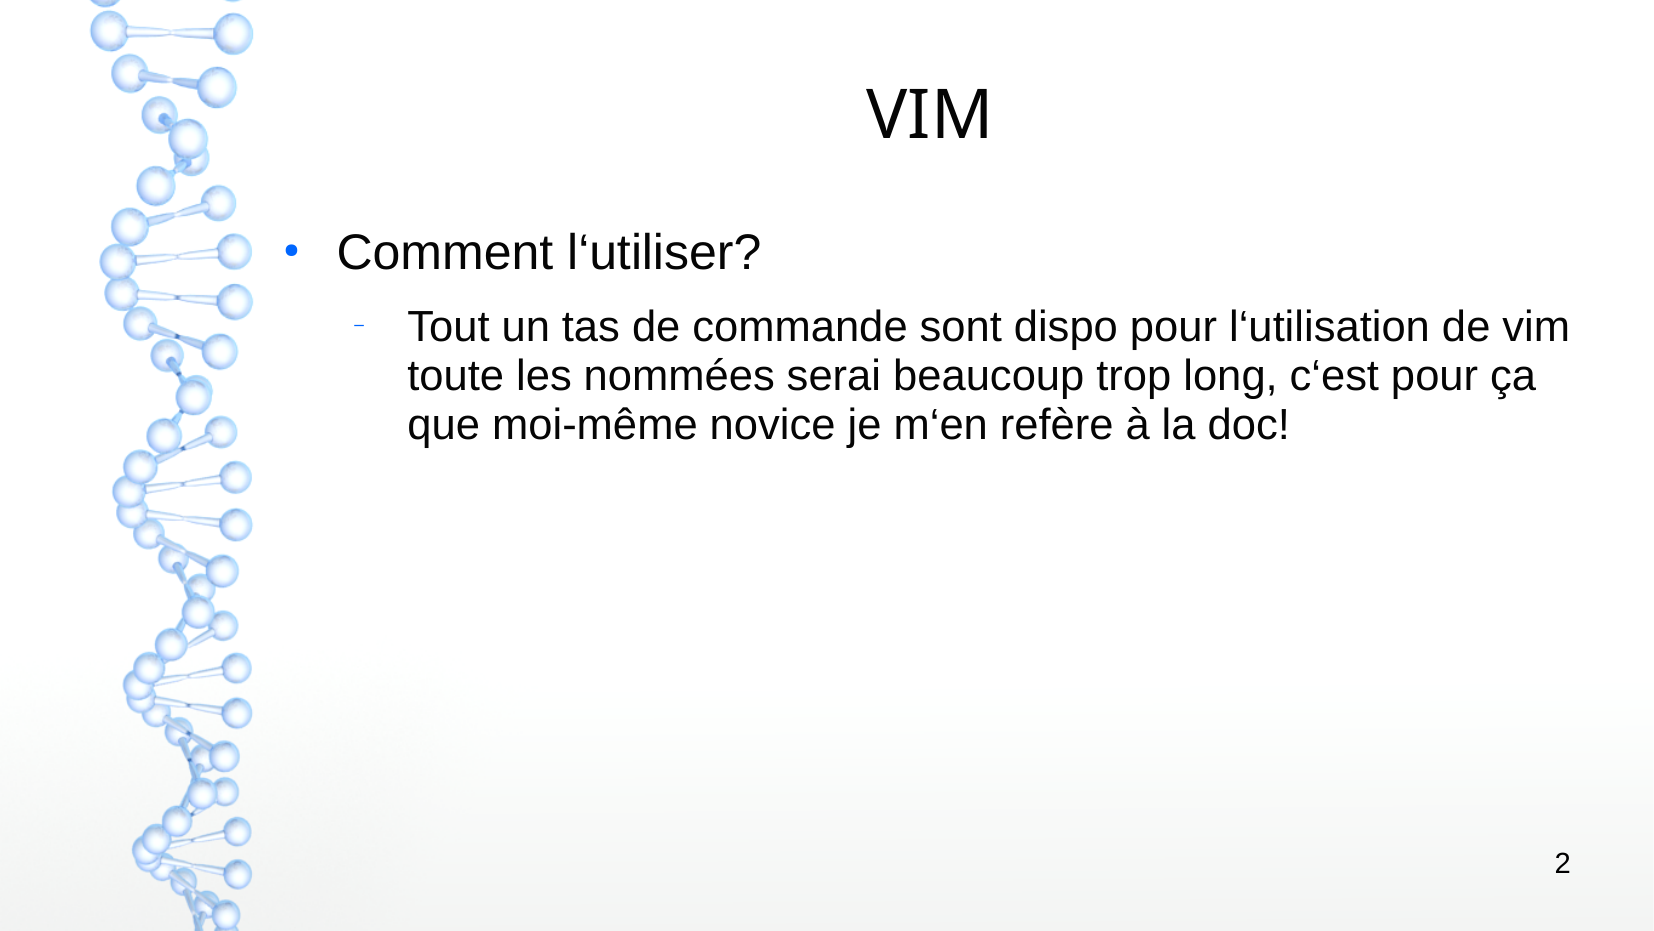

# VIM
Comment l‘utiliser?
Tout un tas de commande sont dispo pour l‘utilisation de vim toute les nommées serai beaucoup trop long, c‘est pour ça que moi-même novice je m‘en refère à la doc!
2